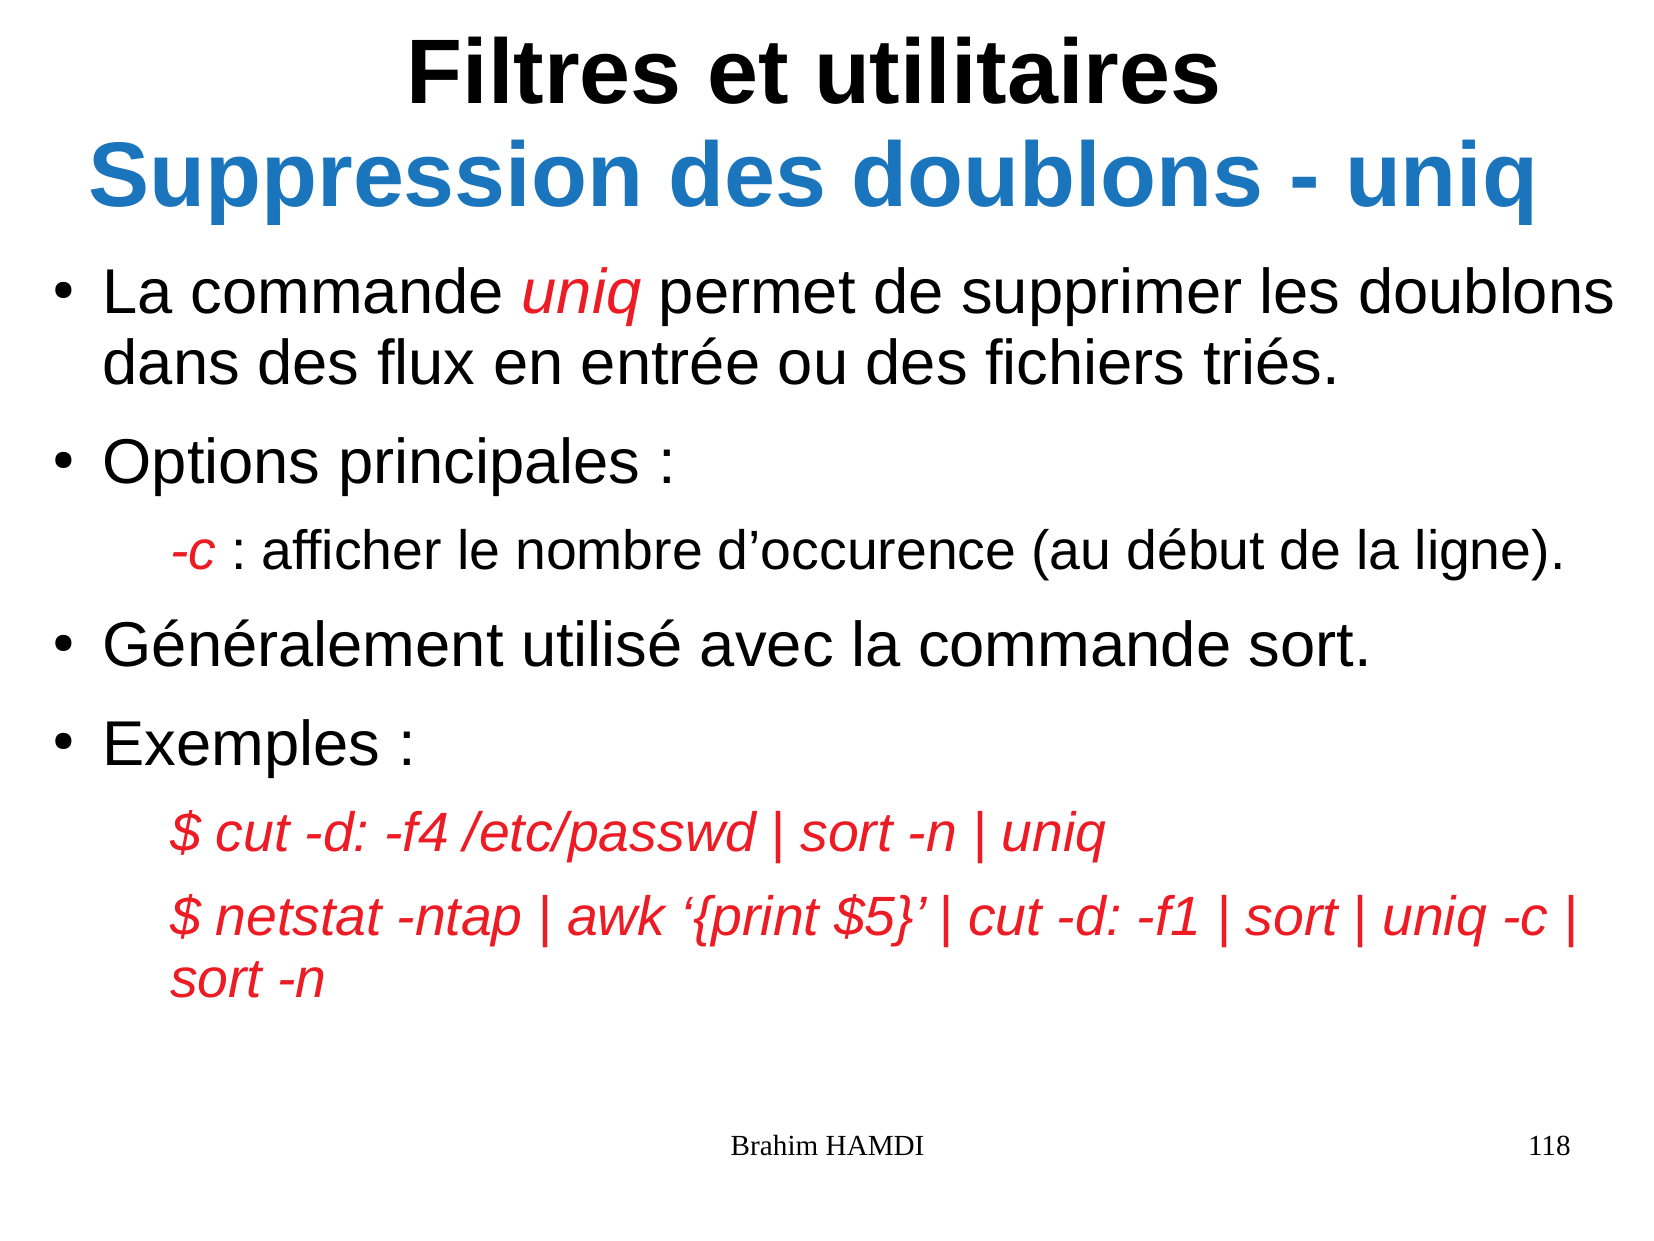

# Filtres et utilitaires Suppression des doublons - uniq
La commande uniq permet de supprimer les doublons dans des flux en entrée ou des fichiers triés.
Options principales :
-c : afficher le nombre d’occurence (au début de la ligne).
Généralement utilisé avec la commande sort.
Exemples :
$ cut -d: -f4 /etc/passwd | sort -n | uniq
$ netstat -ntap | awk ‘{print $5}’ | cut -d: -f1 | sort | uniq -c | sort -n
Brahim HAMDI
118